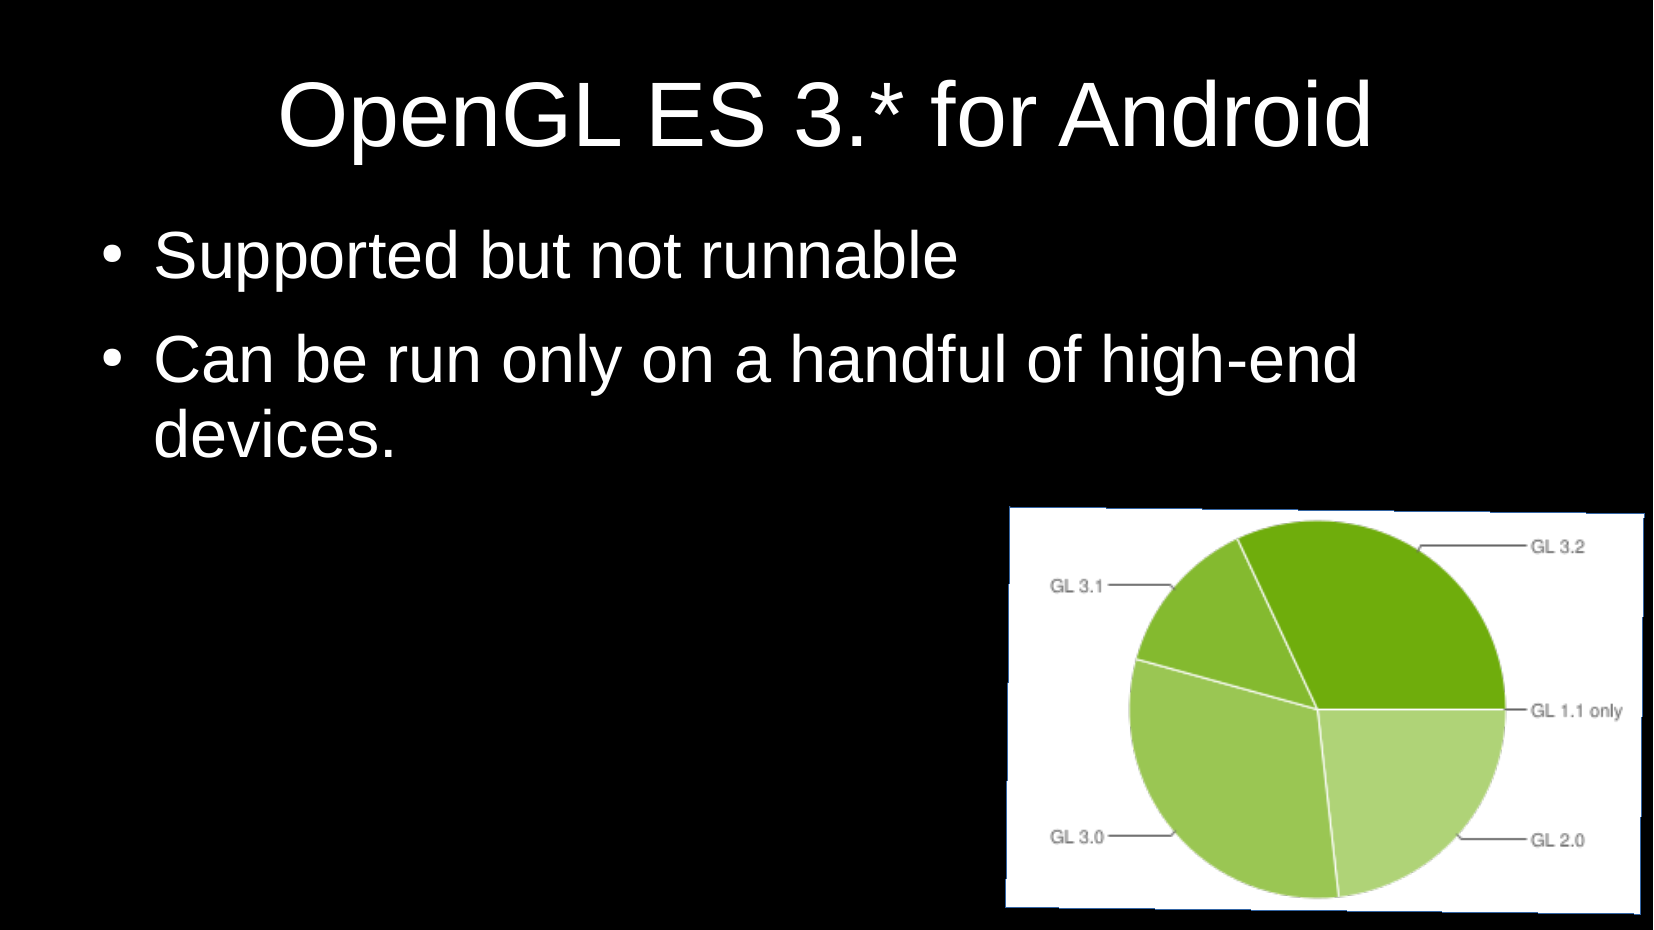

# OpenGL ES 3.* for Android
Supported but not runnable
Can be run only on a handful of high-end devices.